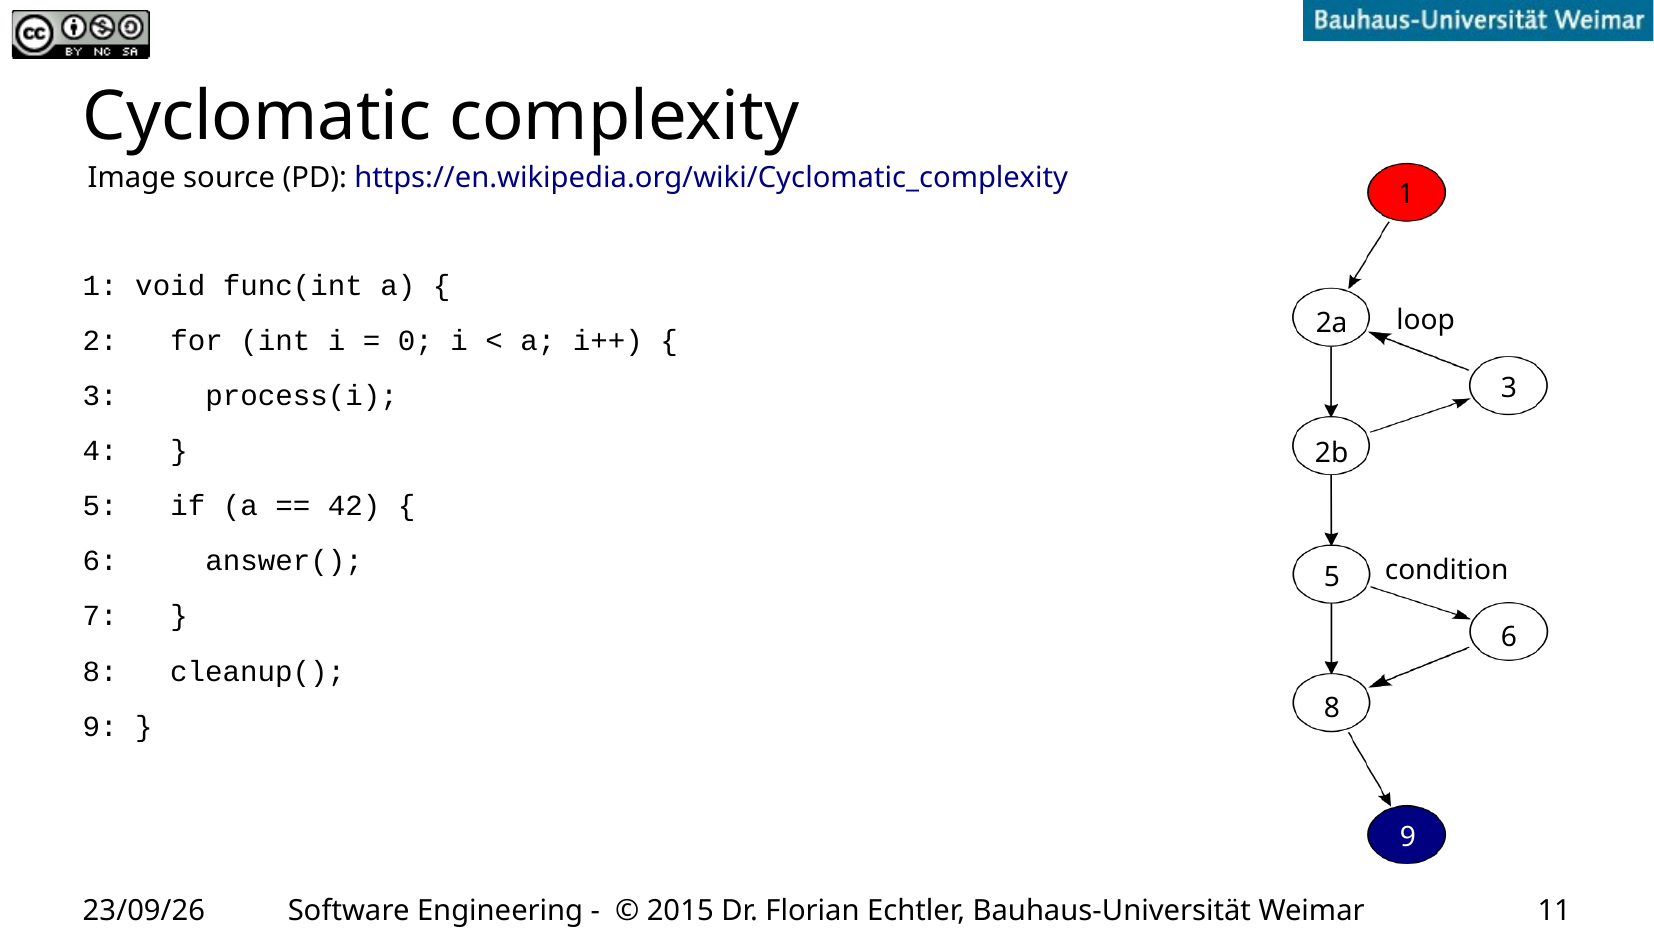

# Cyclomatic complexity
Image source (PD): https://en.wikipedia.org/wiki/Cyclomatic_complexity
 1
1: void func(int a) {
2: for (int i = 0; i < a; i++) {
3: process(i);
4: }
5: if (a == 42) {
6: answer();
7: }
8: cleanup();
9: }
loop
2a
3
2b
condition
5
6
8
9
Software Engineering - © 2015 Dr. Florian Echtler, Bauhaus-Universität Weimar
11